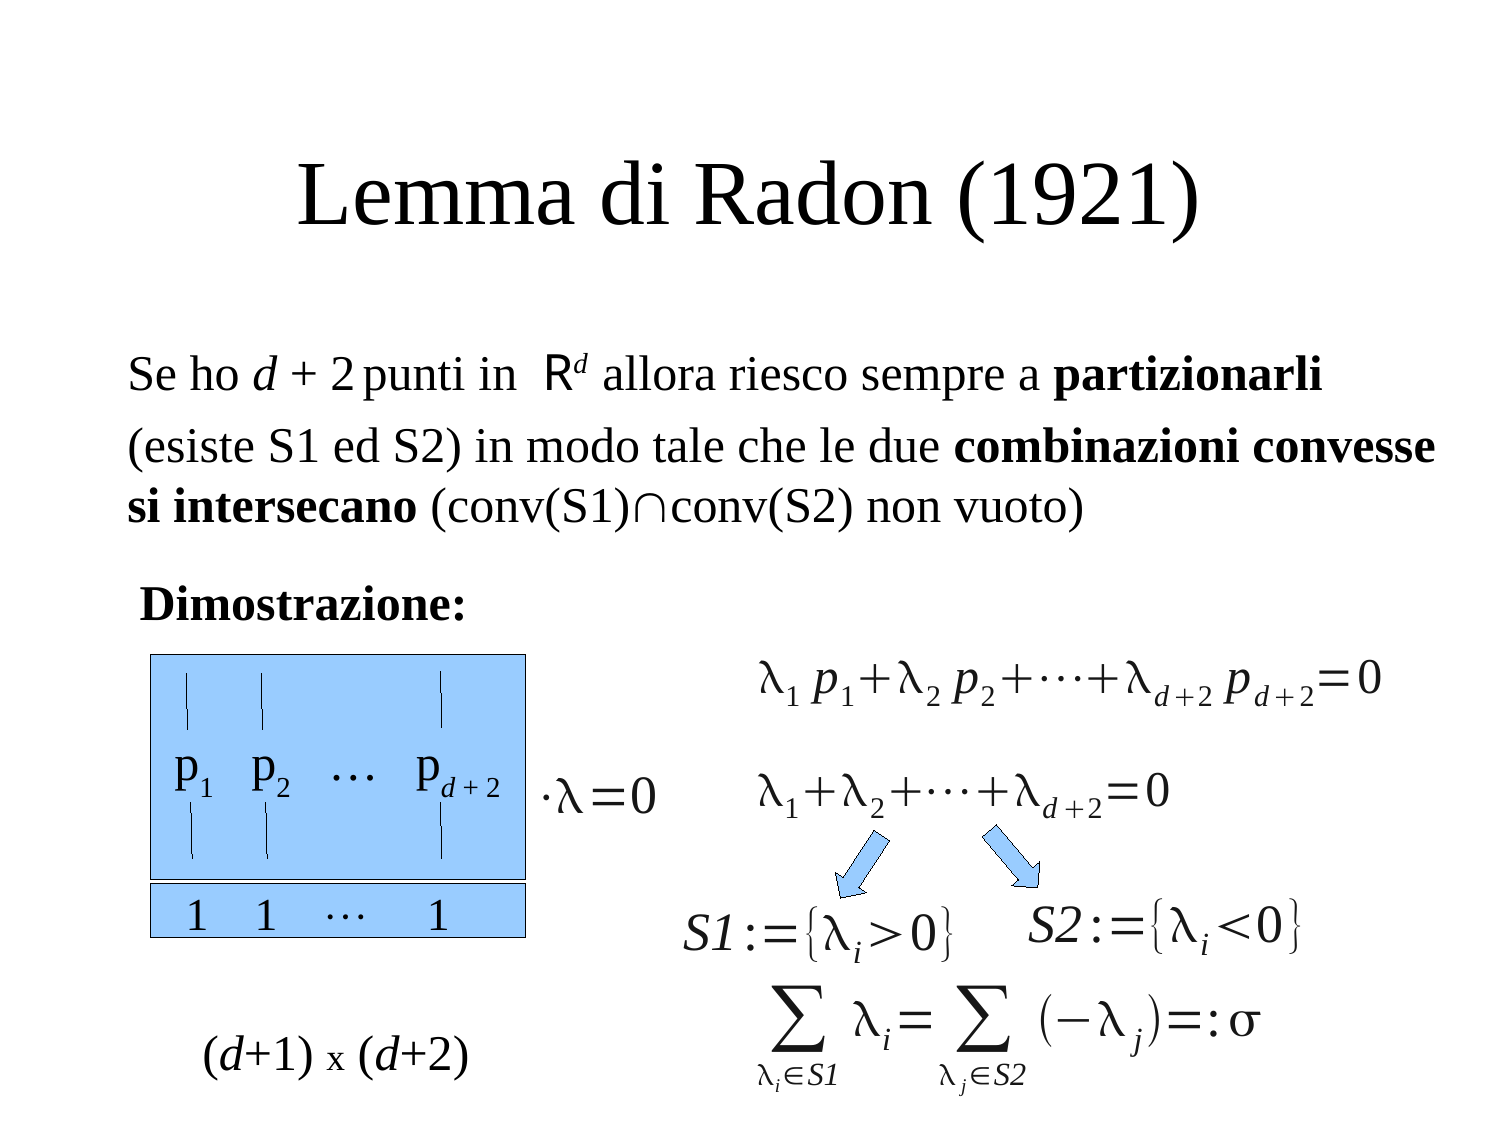

# Lemma di Radon (1921)
Se ho d + 2 punti in Rd allora riesco sempre a partizionarli (esiste S1 ed S2) in modo tale che le due combinazioni convesse si intersecano (conv(S1)conv(S2) non vuoto)
Dimostrazione:
p1 p2 … pd + 2
 1 1  1
(d+1) x (d+2)